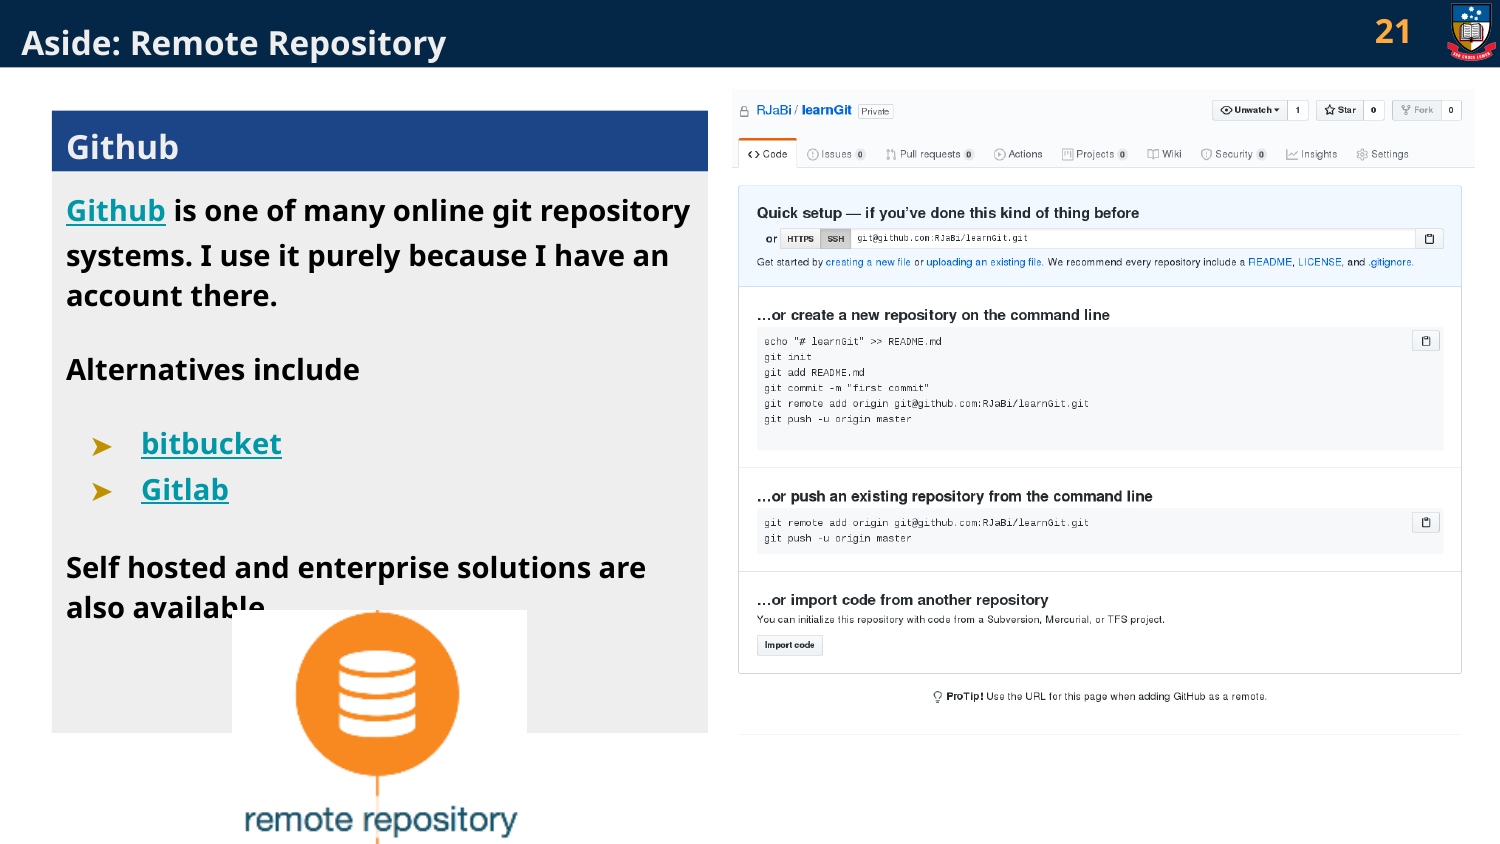

Aside: Remote Repository
# Github
Github is one of many online git repository systems. I use it purely because I have an account there.
Alternatives include
bitbucket
Gitlab
Self hosted and enterprise solutions are also available.